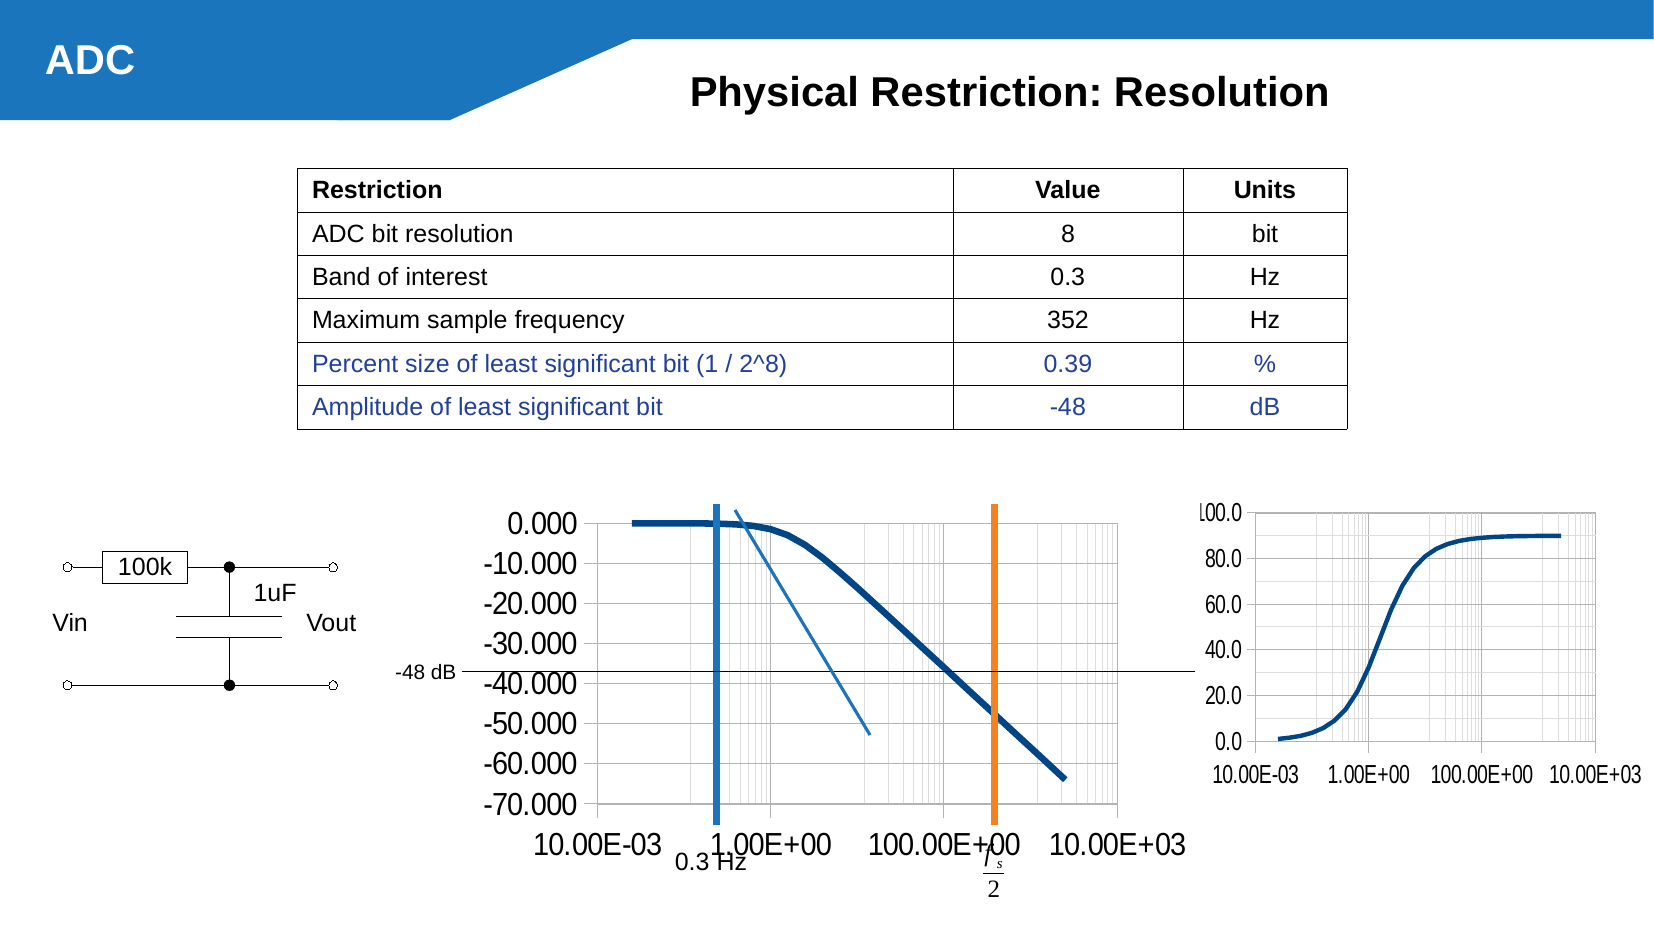

ADC
Physical Restriction: Resolution
| Restriction | Value | Units |
| --- | --- | --- |
| ADC bit resolution | 8 | bit |
| Band of interest | 0.3 | Hz |
| Maximum sample frequency | 352 | Hz |
| Percent size of least significant bit (1 / 2^8) | 0.39 | % |
| Amplitude of least significant bit | -48 | dB |
### Chart
| Category | Angle |
|---|---|
### Chart
| Category | Magnitude |
|---|---|
100k
1uF
Vin
Vout
-48 dB
0.3 Hz